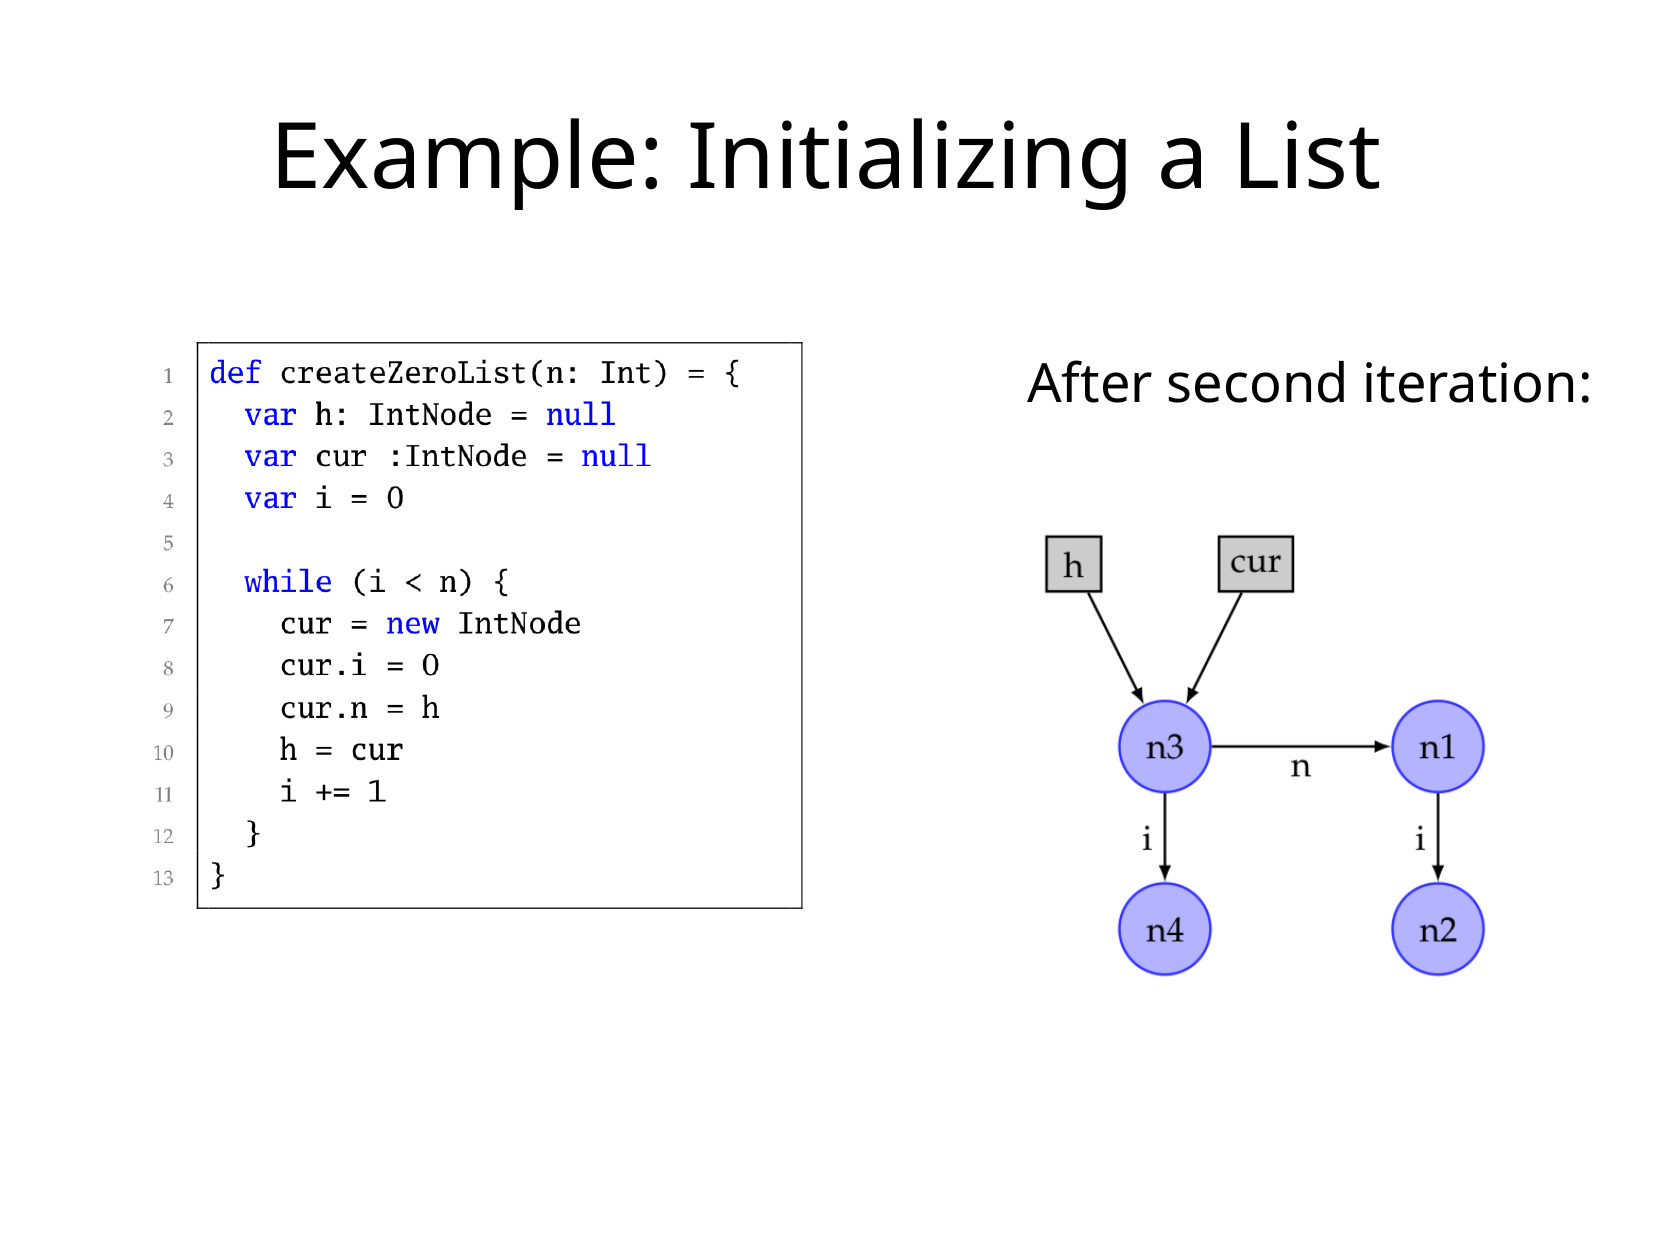

# Example: Initializing a List
After second iteration: